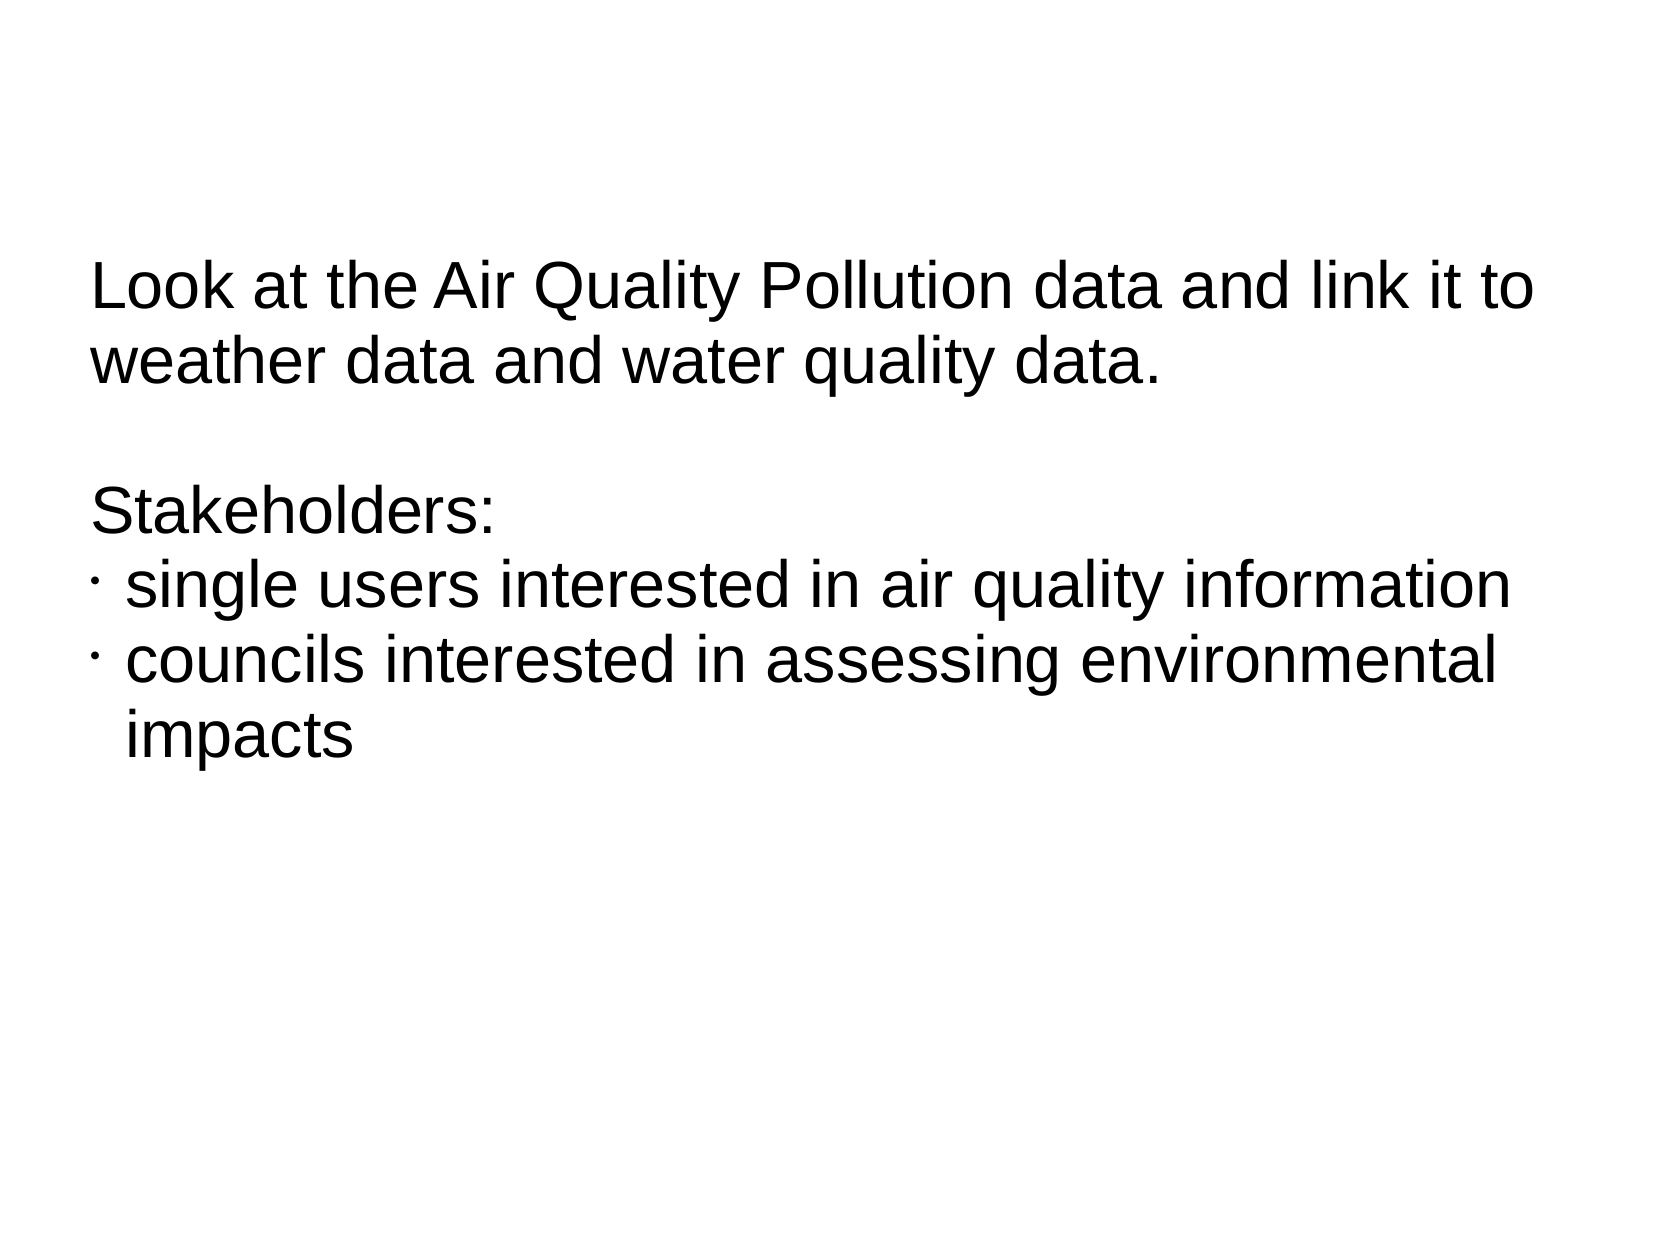

# Look at the Air Quality Pollution data and link it to weather data and water quality data.
Stakeholders:
single users interested in air quality information
councils interested in assessing environmental impacts